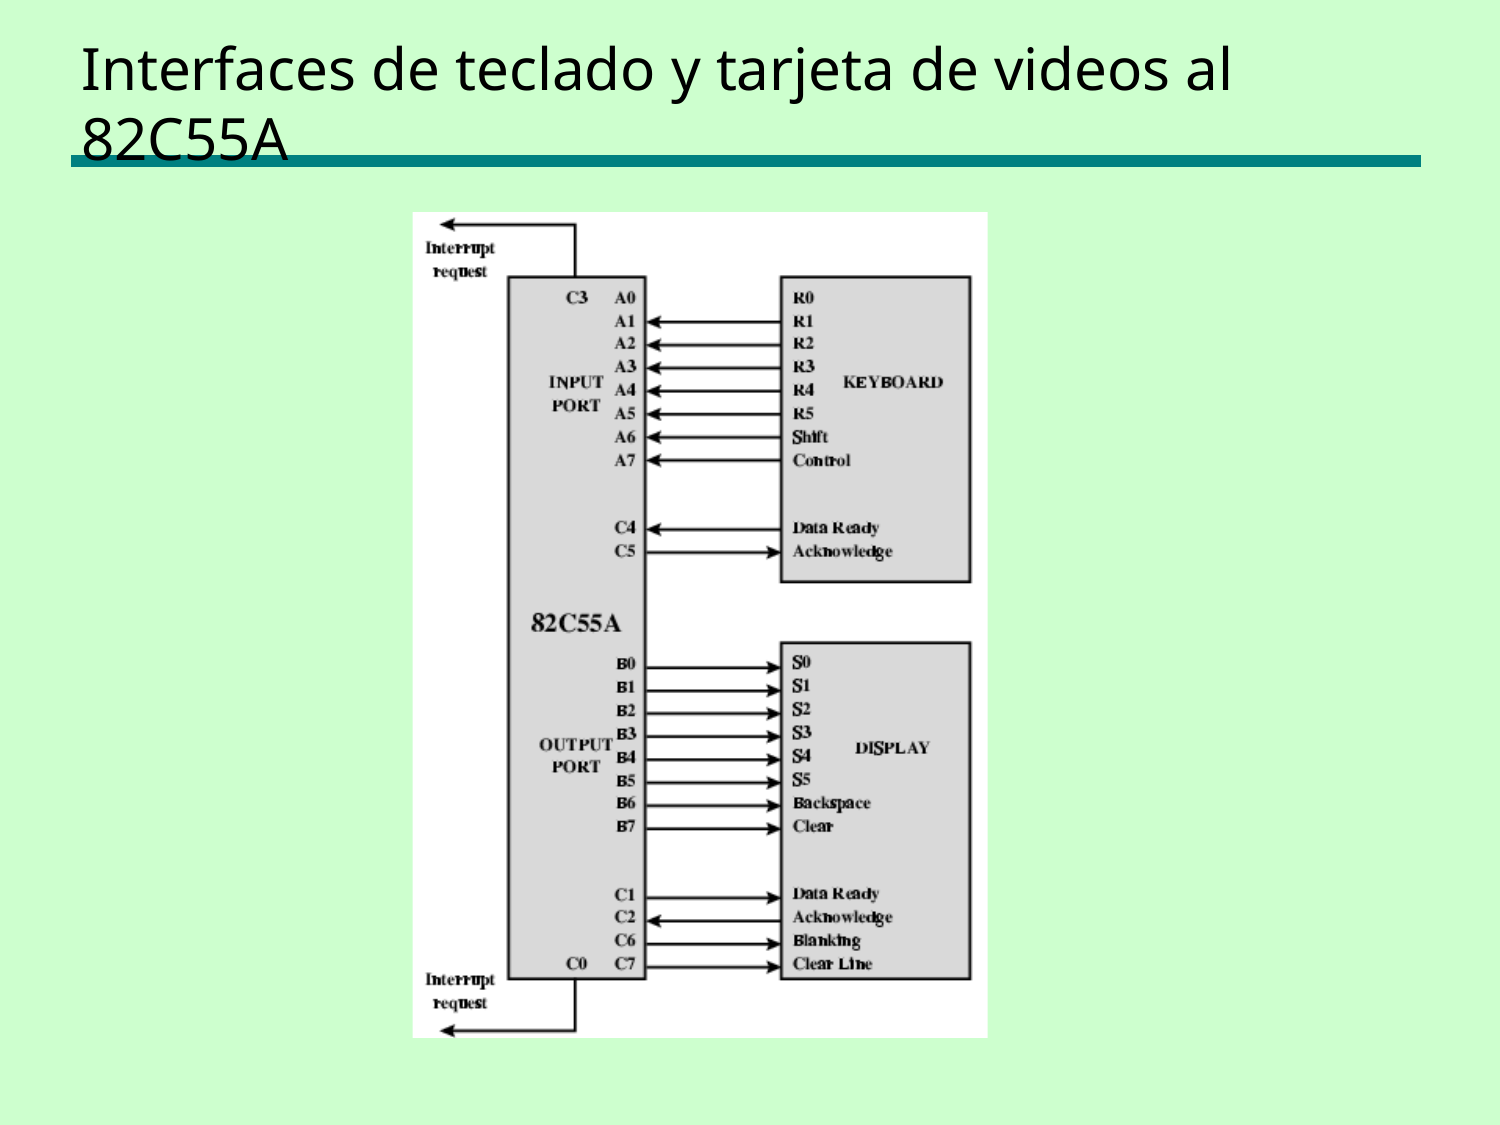

# Interfaces de teclado y tarjeta de videos al 82C55A